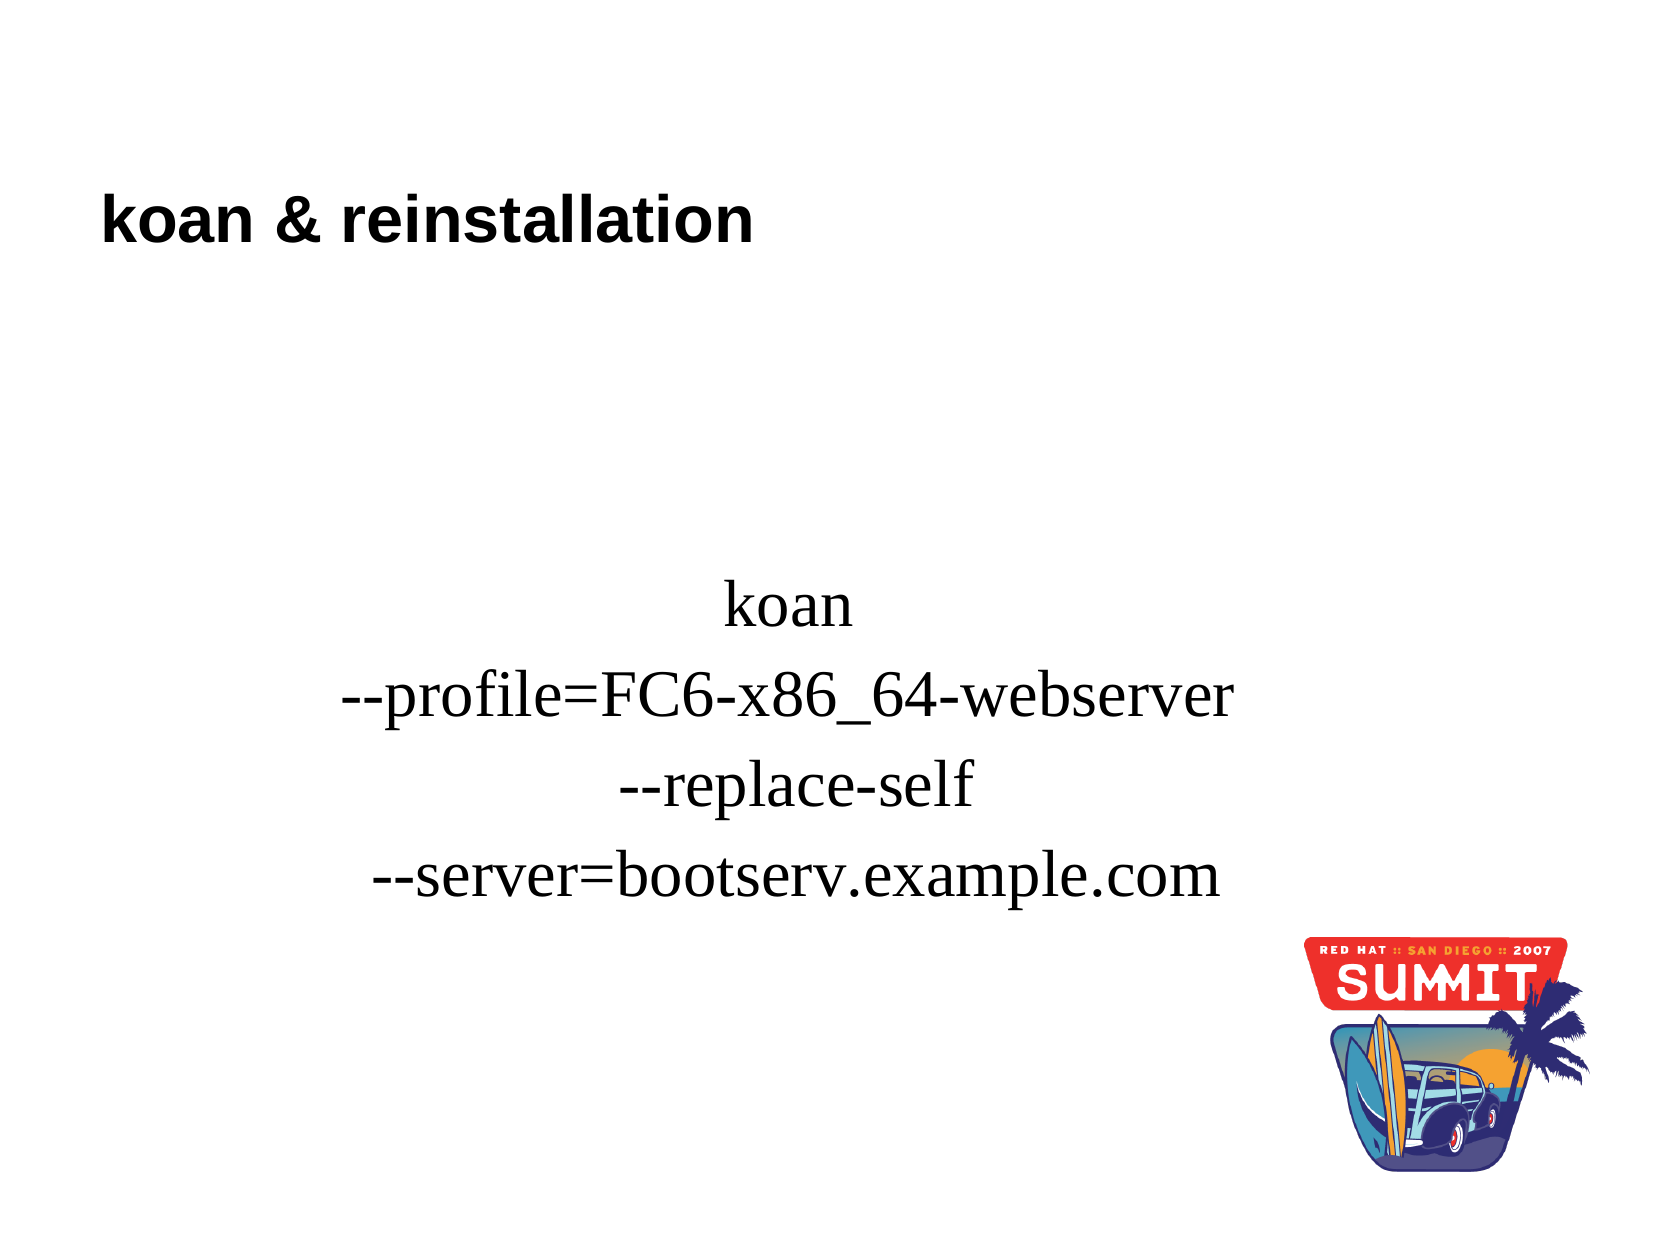

# koan & reinstallation
koan
--profile=FC6-x86_64-webserver
--replace-self
--server=bootserv.example.com